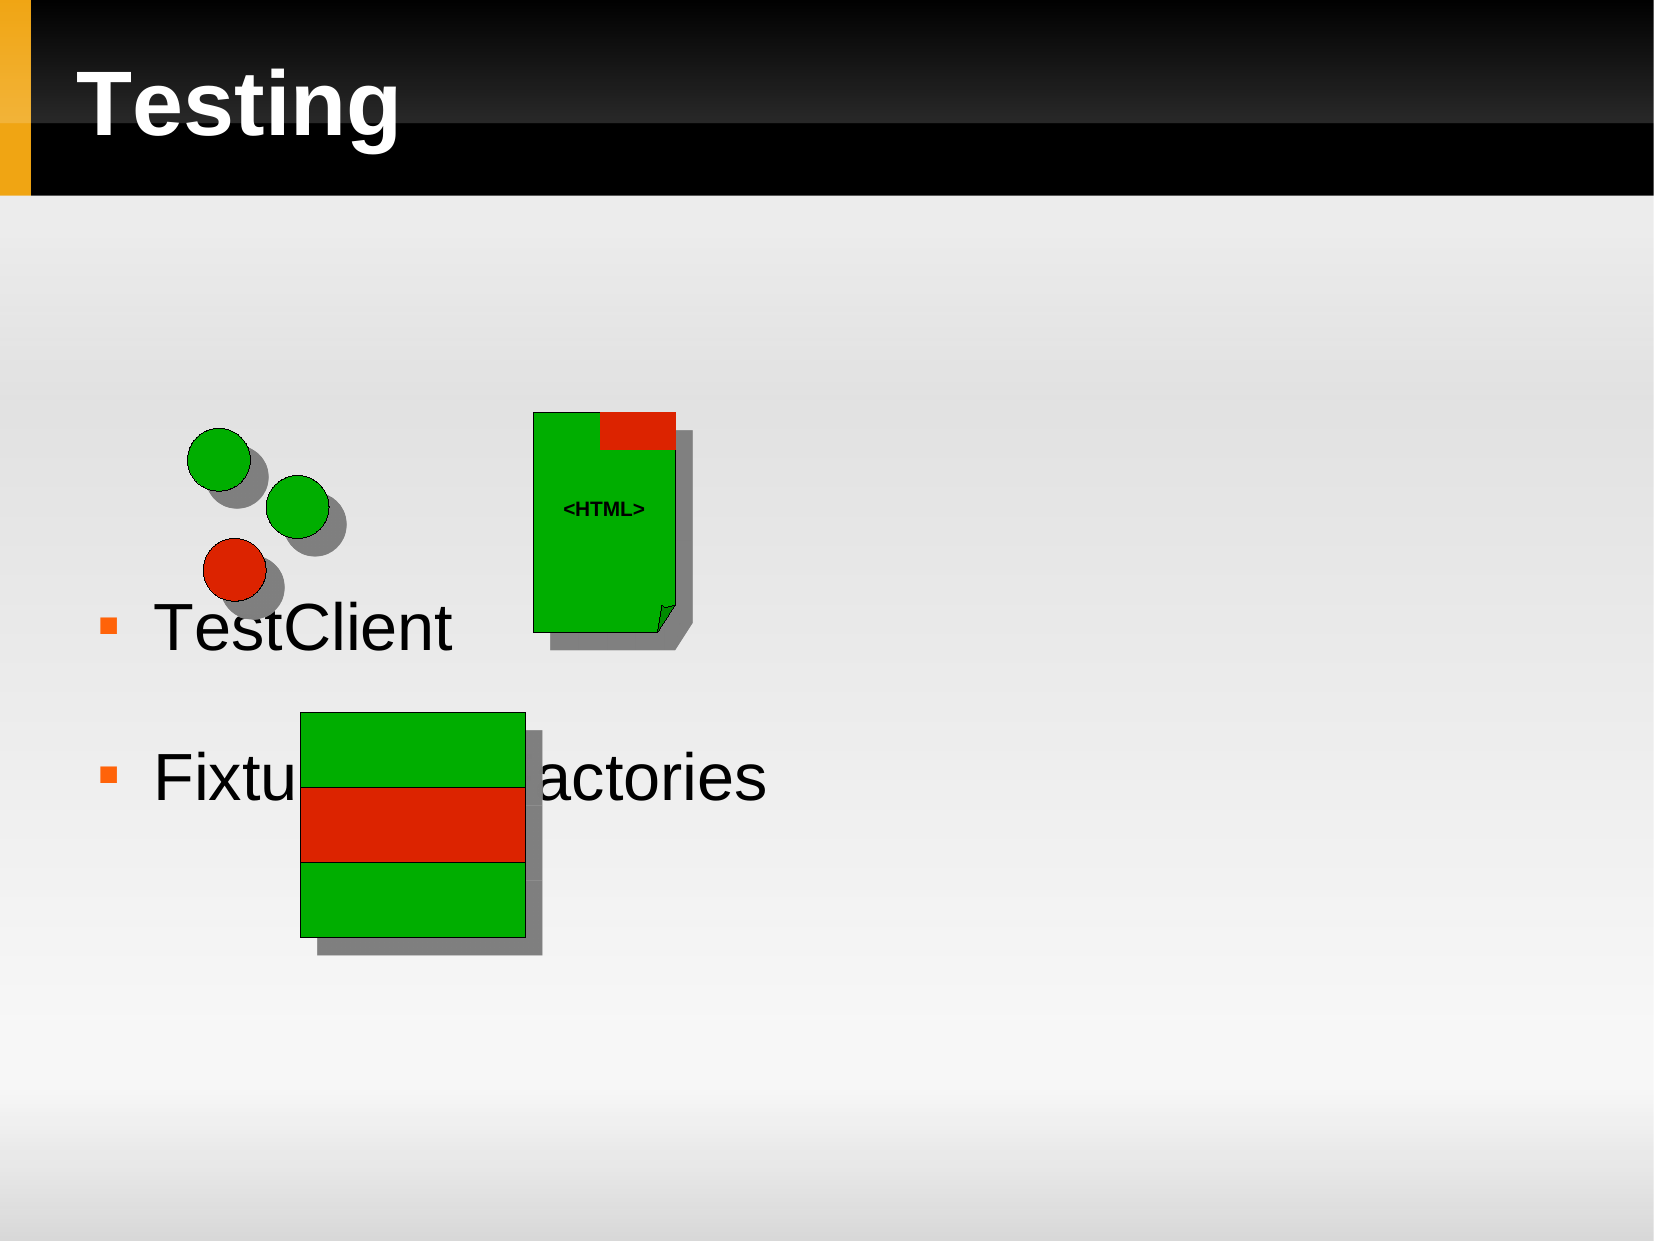

# Testing
TestClient
Fixtures vs Factories
<HTML>